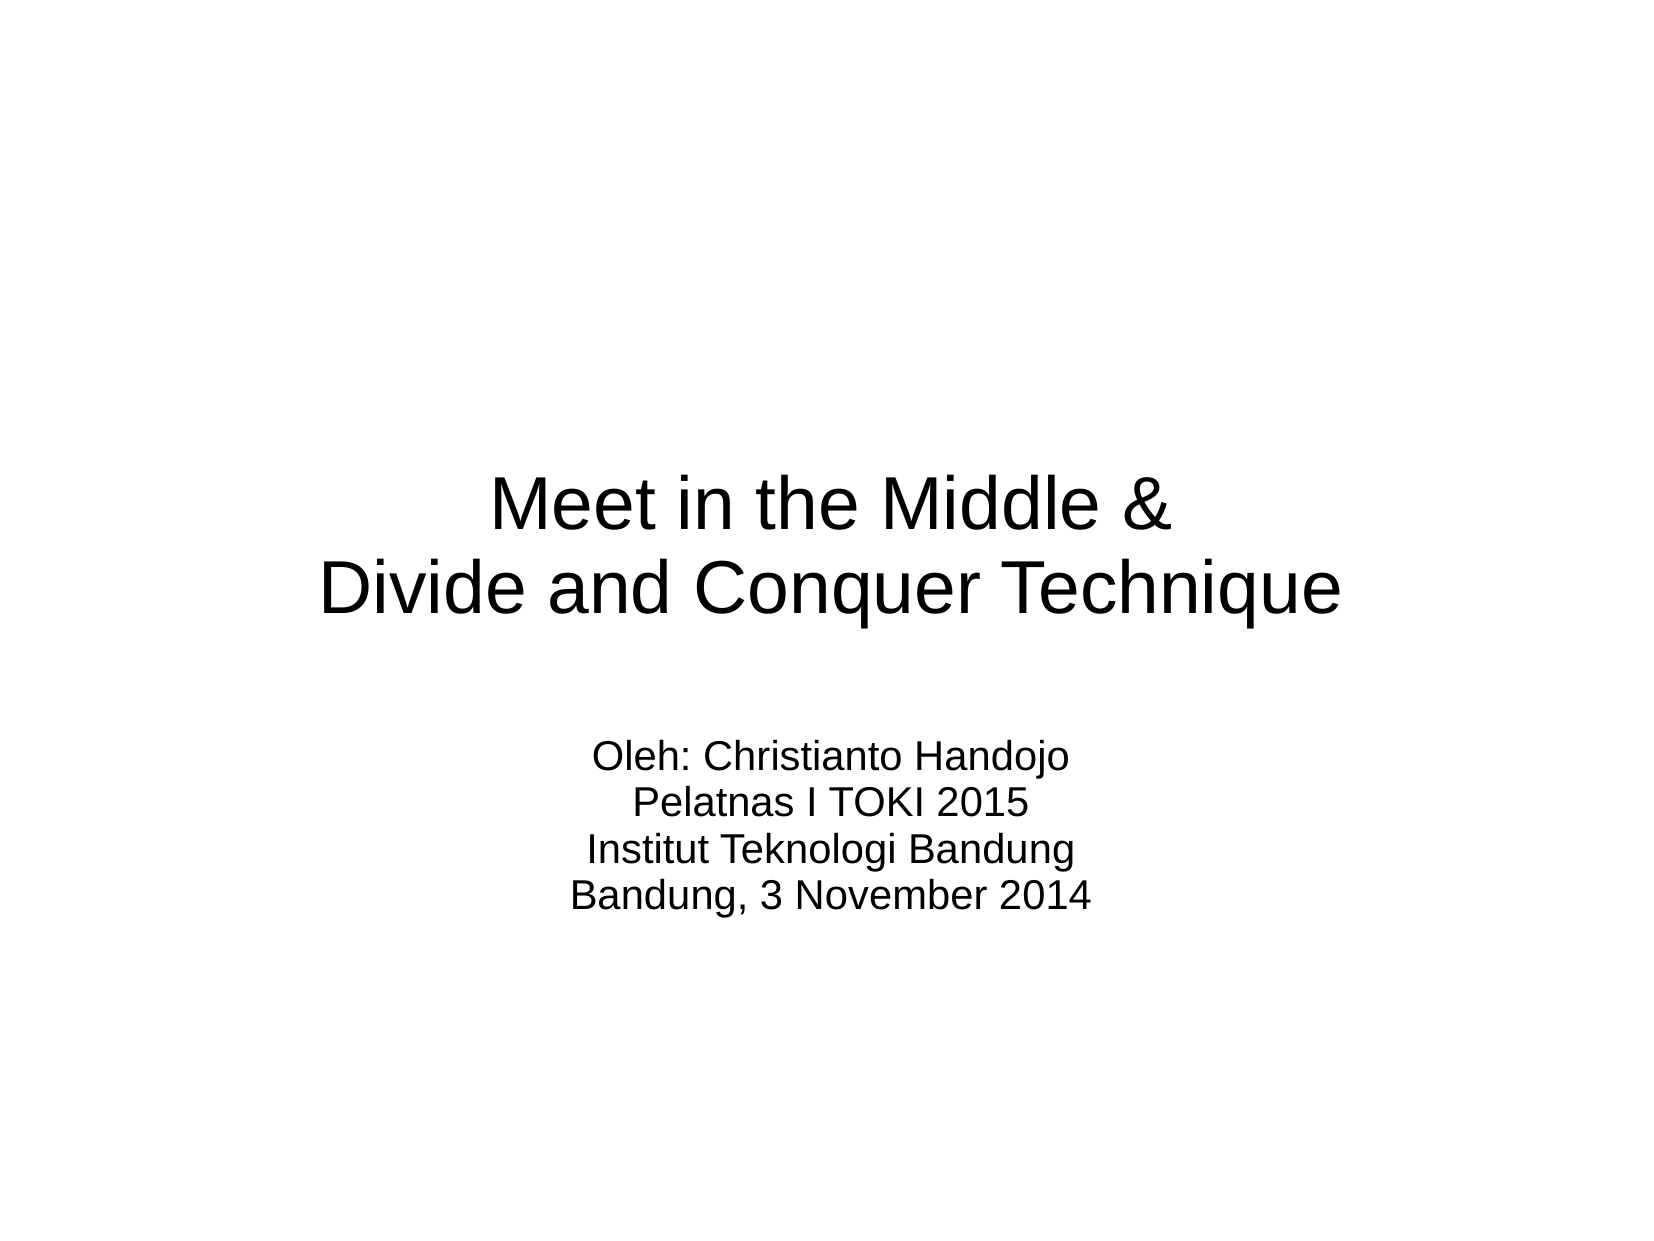

# Meet in the Middle &
Divide and Conquer Technique
Oleh: Christianto Handojo
Pelatnas I TOKI 2015
Institut Teknologi Bandung
Bandung, 3 November 2014